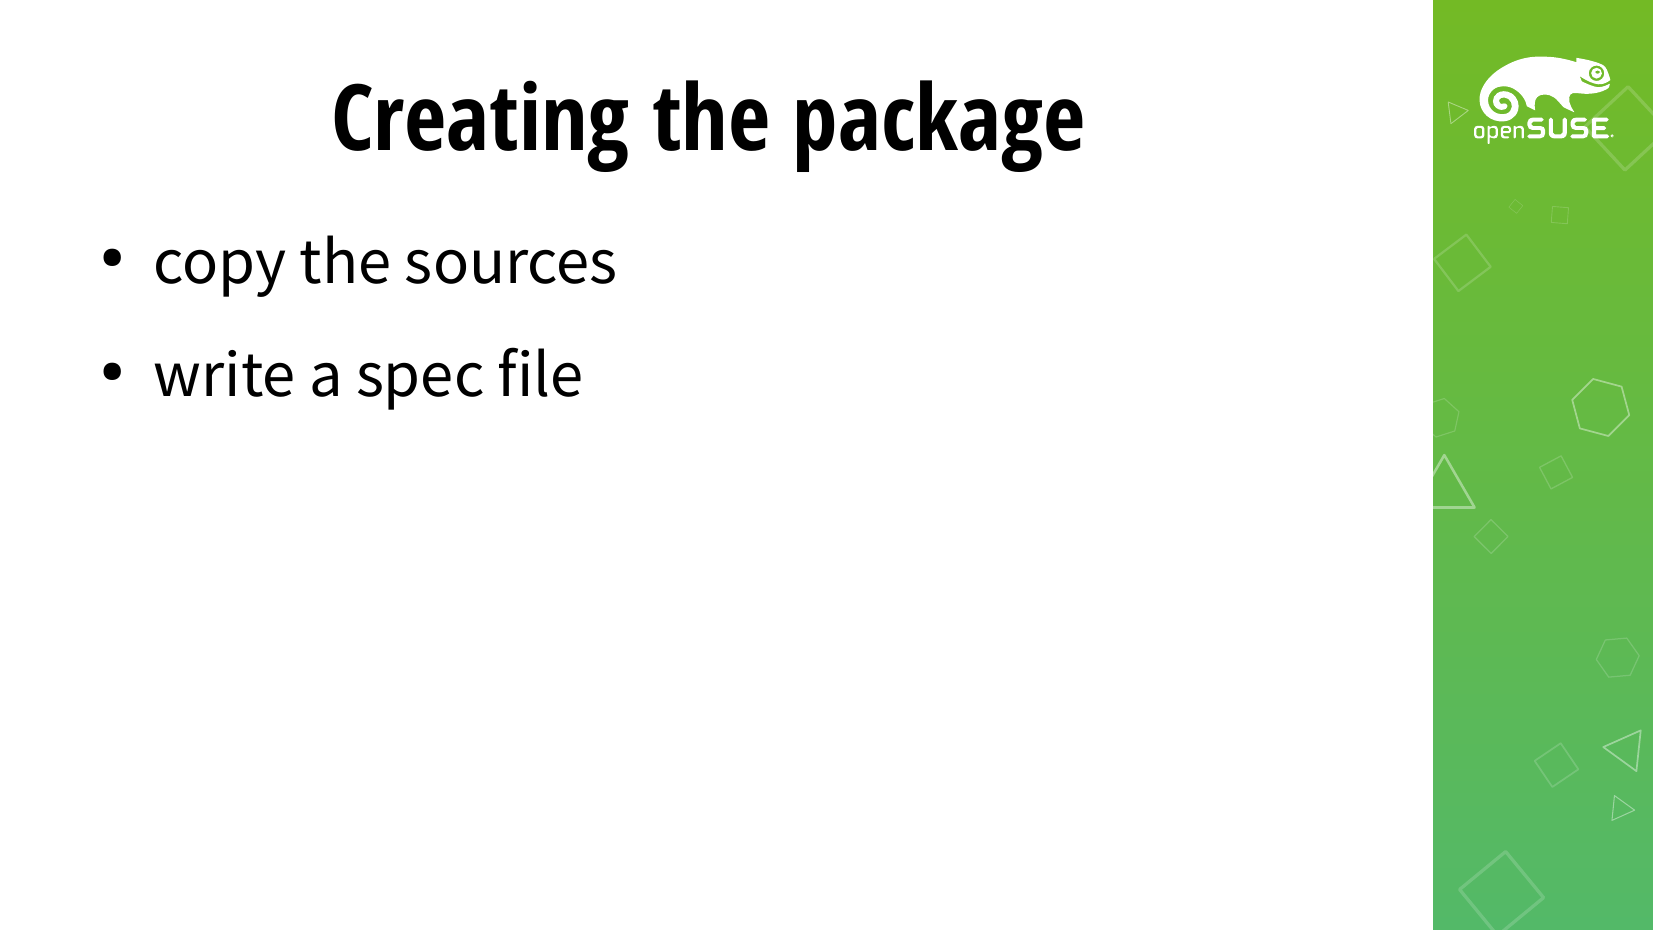

# Creating the package
copy the sources
write a spec file